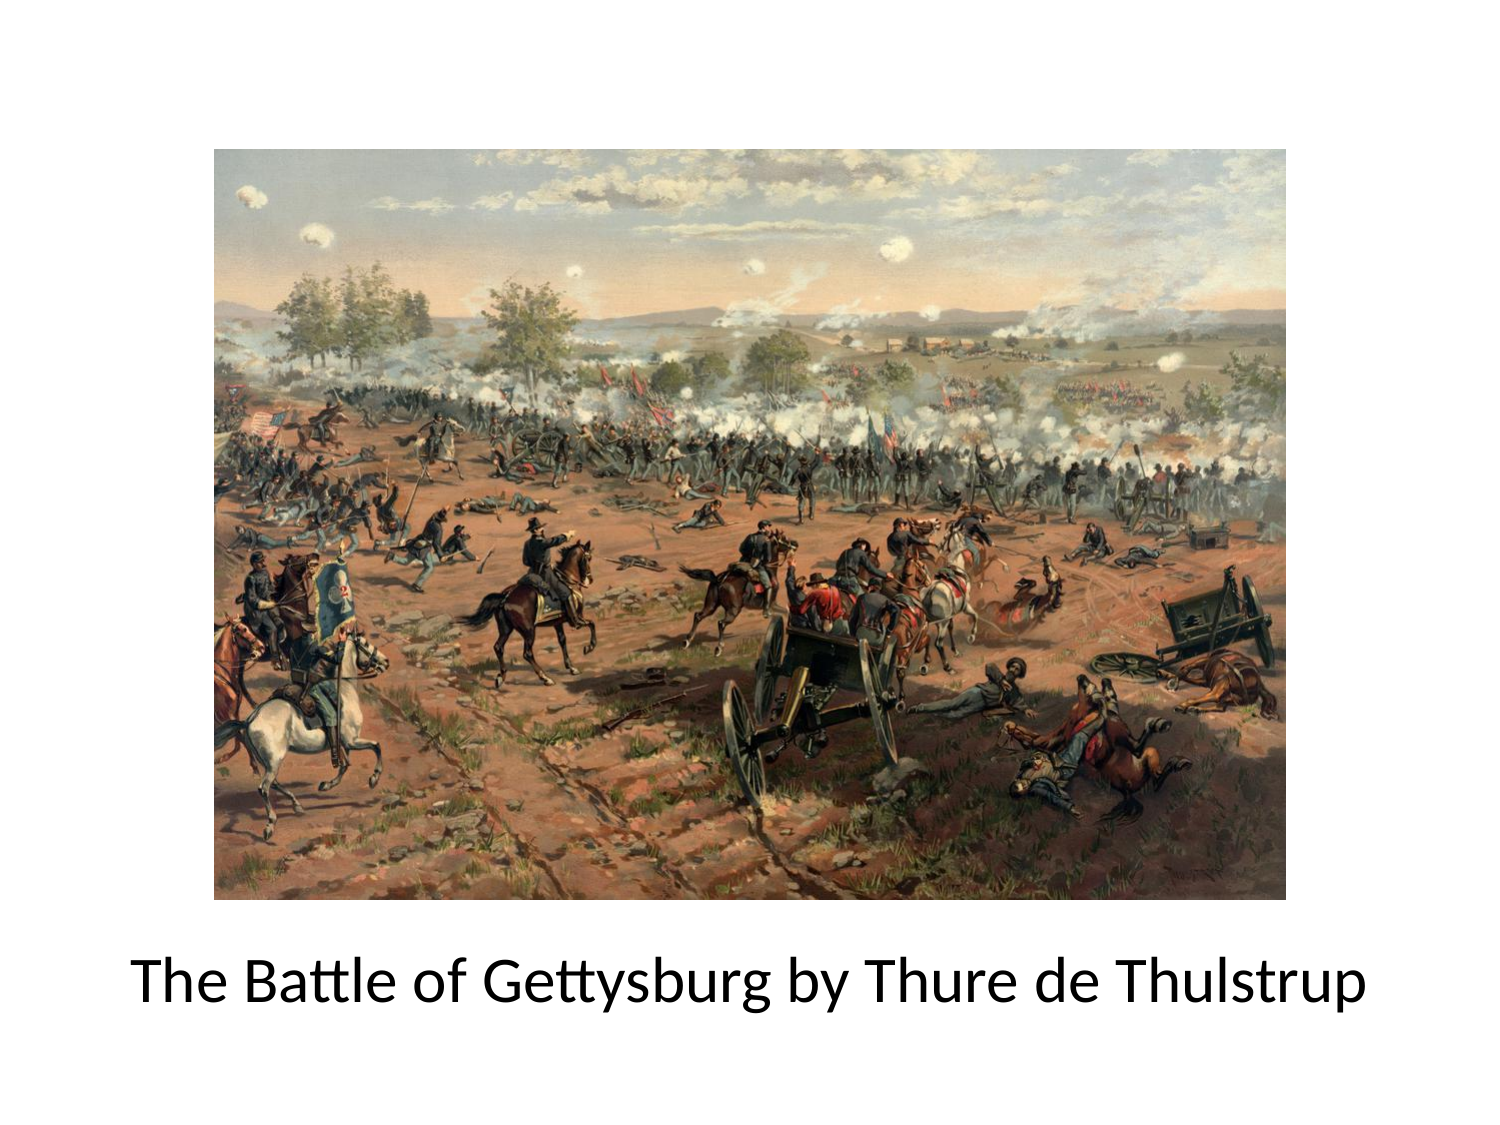

The Battle of Gettysburg by Thure de Thulstrup